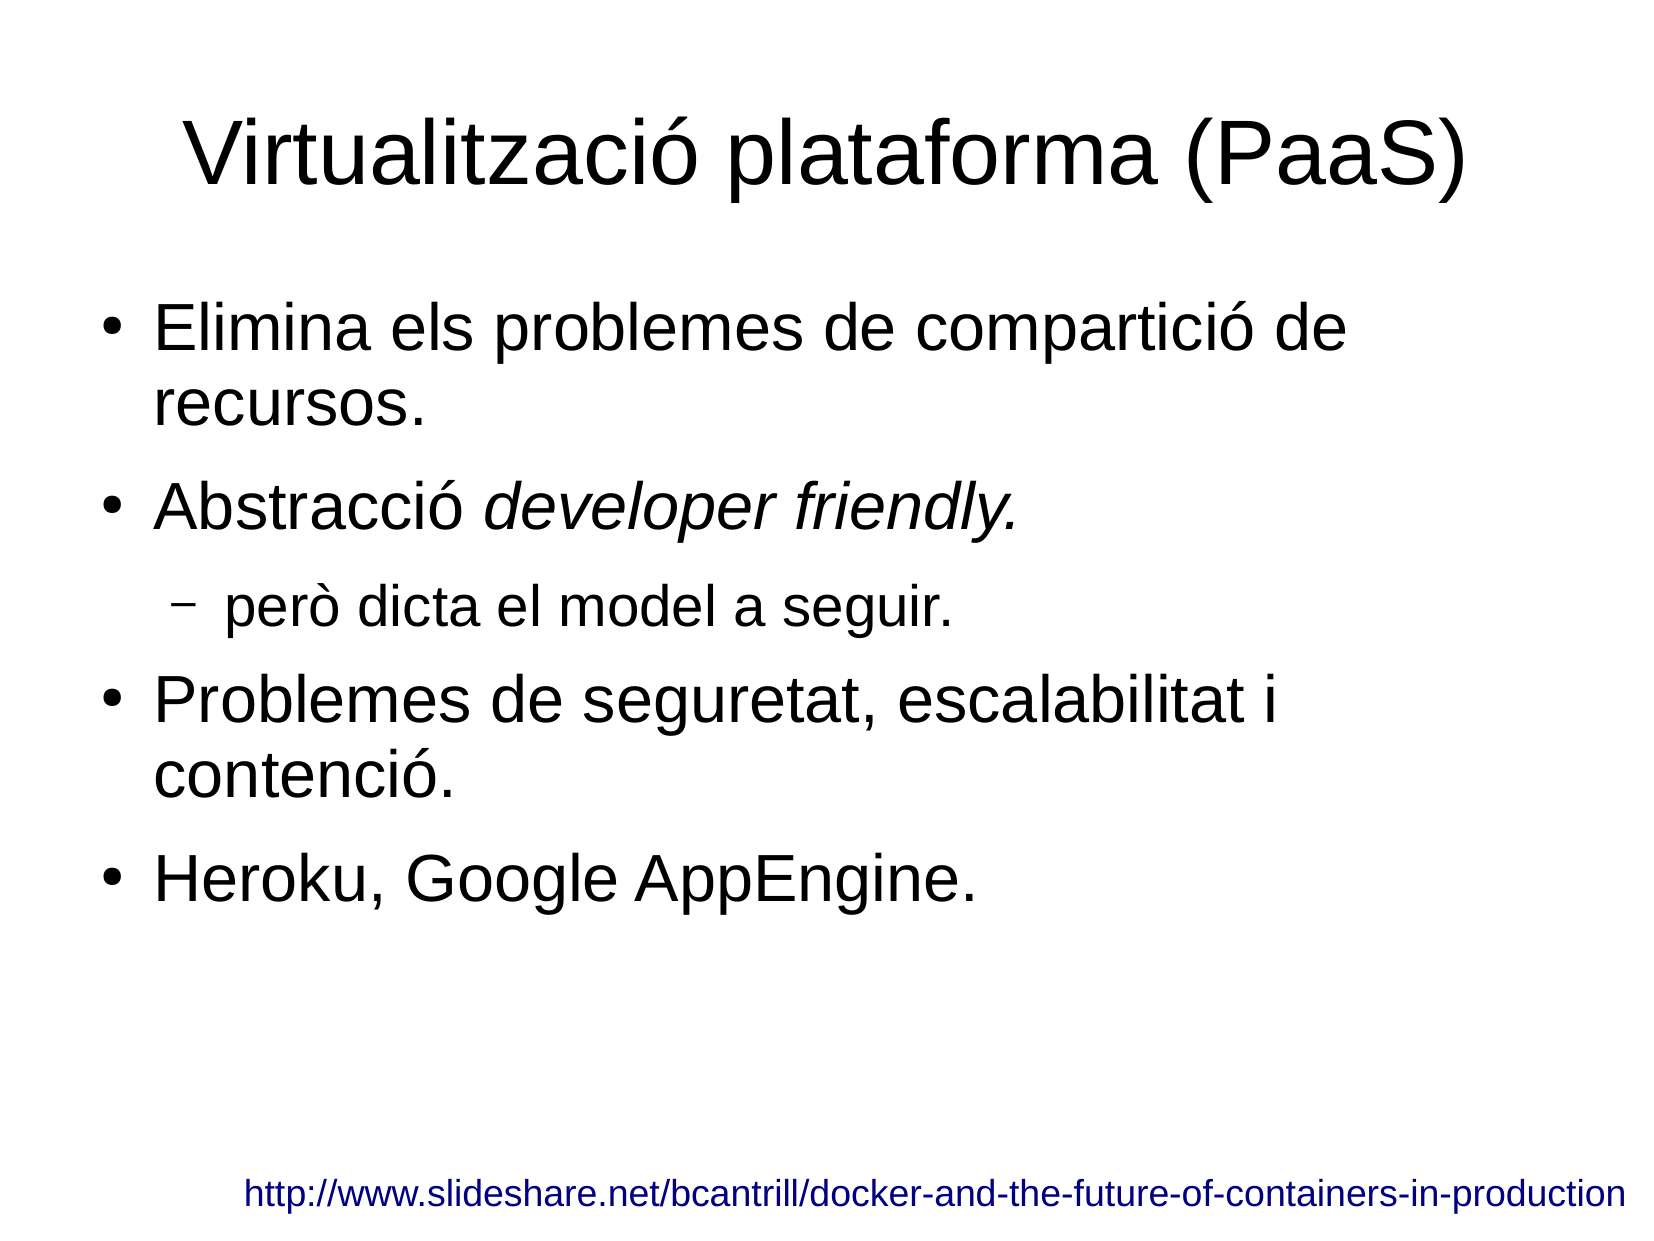

# Virtualització plataforma (PaaS)
Elimina els problemes de compartició de recursos.
Abstracció developer friendly.
però dicta el model a seguir.
Problemes de seguretat, escalabilitat i contenció.
Heroku, Google AppEngine.
http://www.slideshare.net/bcantrill/docker-and-the-future-of-containers-in-production